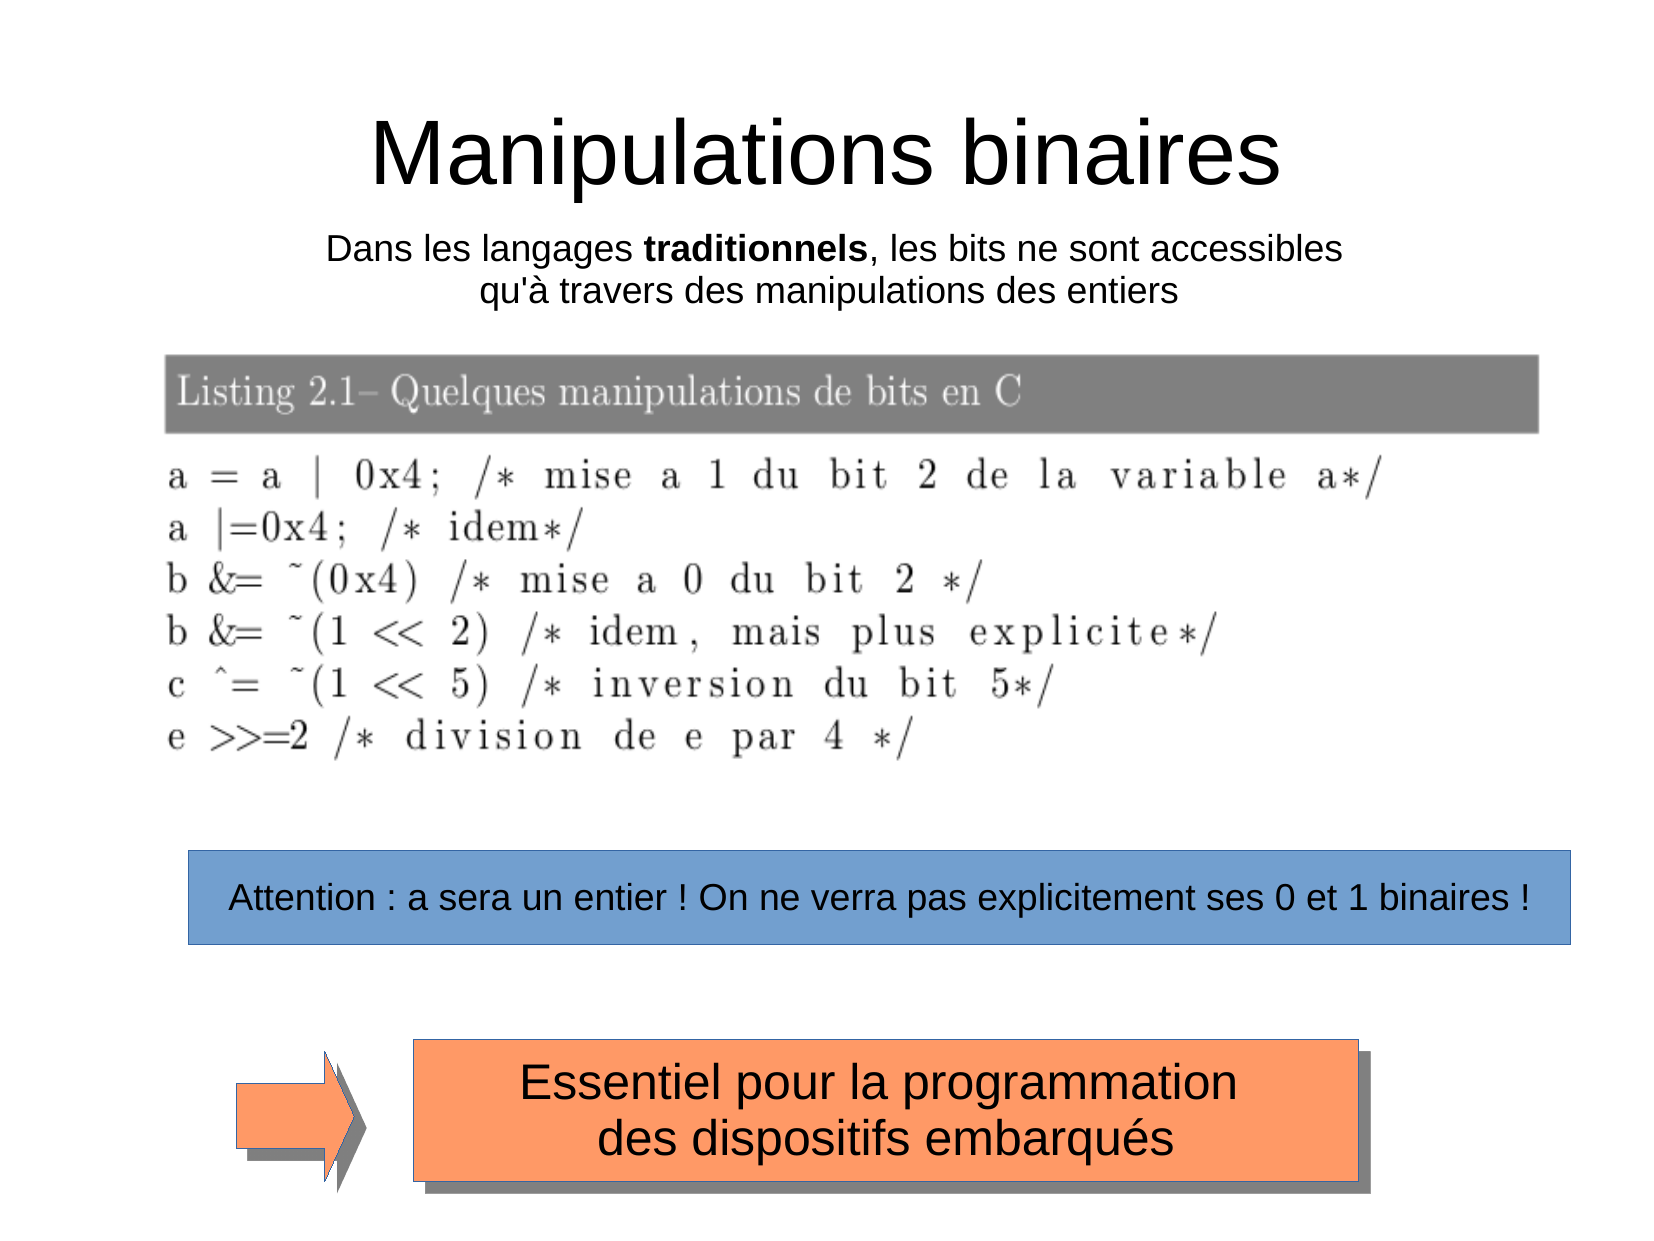

# Manipulations binaires
Dans les langages traditionnels, les bits ne sont accessibles
qu'à travers des manipulations des entiers
Attention : a sera un entier ! On ne verra pas explicitement ses 0 et 1 binaires !
Essentiel pour la programmation
des dispositifs embarqués